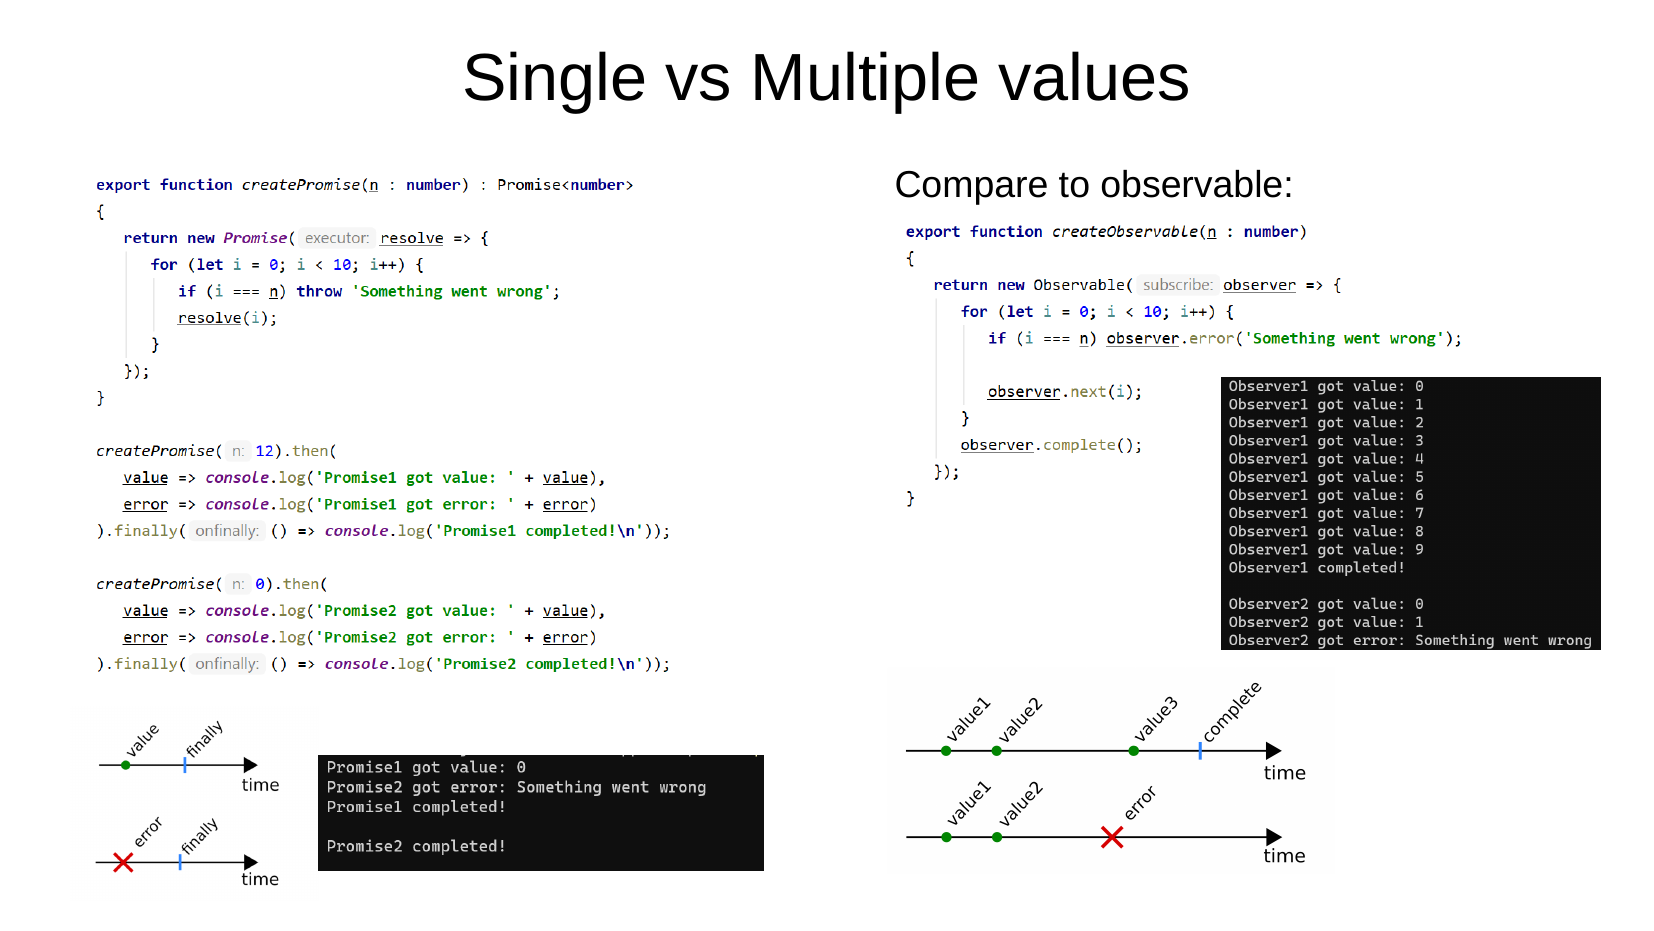

# Single vs Multiple values
Compare to observable: